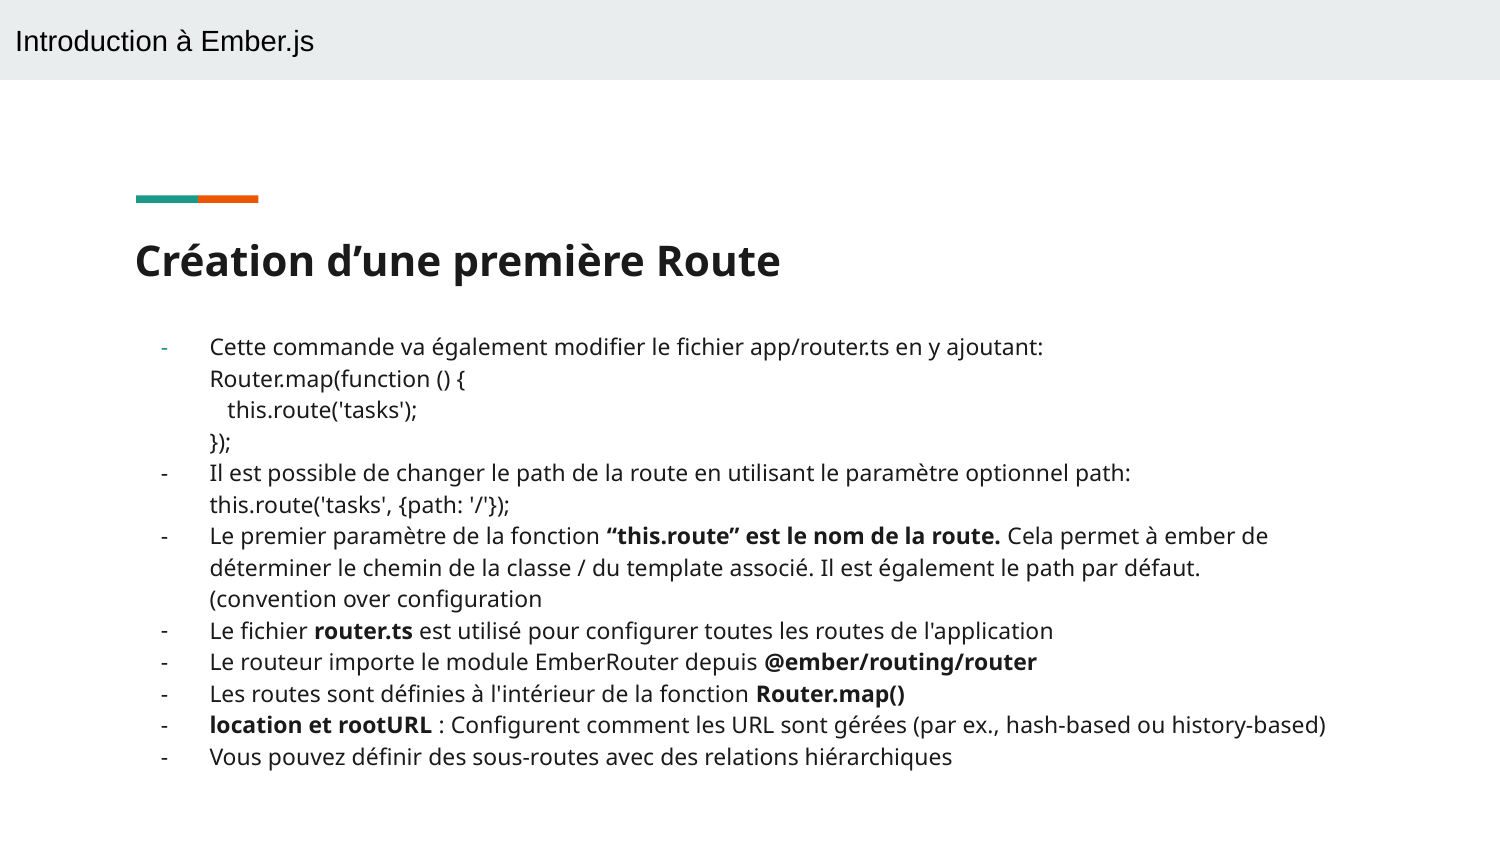

# Création d’une première Route
Cette commande va également modifier le fichier app/router.ts en y ajoutant:
Router.map(function () {
 this.route('tasks');
});
Il est possible de changer le path de la route en utilisant le paramètre optionnel path:
this.route('tasks', {path: '/'});
Le premier paramètre de la fonction “this.route” est le nom de la route. Cela permet à ember de déterminer le chemin de la classe / du template associé. Il est également le path par défaut.
(convention over configuration
Le fichier router.ts est utilisé pour configurer toutes les routes de l'application
Le routeur importe le module EmberRouter depuis @ember/routing/router
Les routes sont définies à l'intérieur de la fonction Router.map()
location et rootURL : Configurent comment les URL sont gérées (par ex., hash-based ou history-based)
Vous pouvez définir des sous-routes avec des relations hiérarchiques